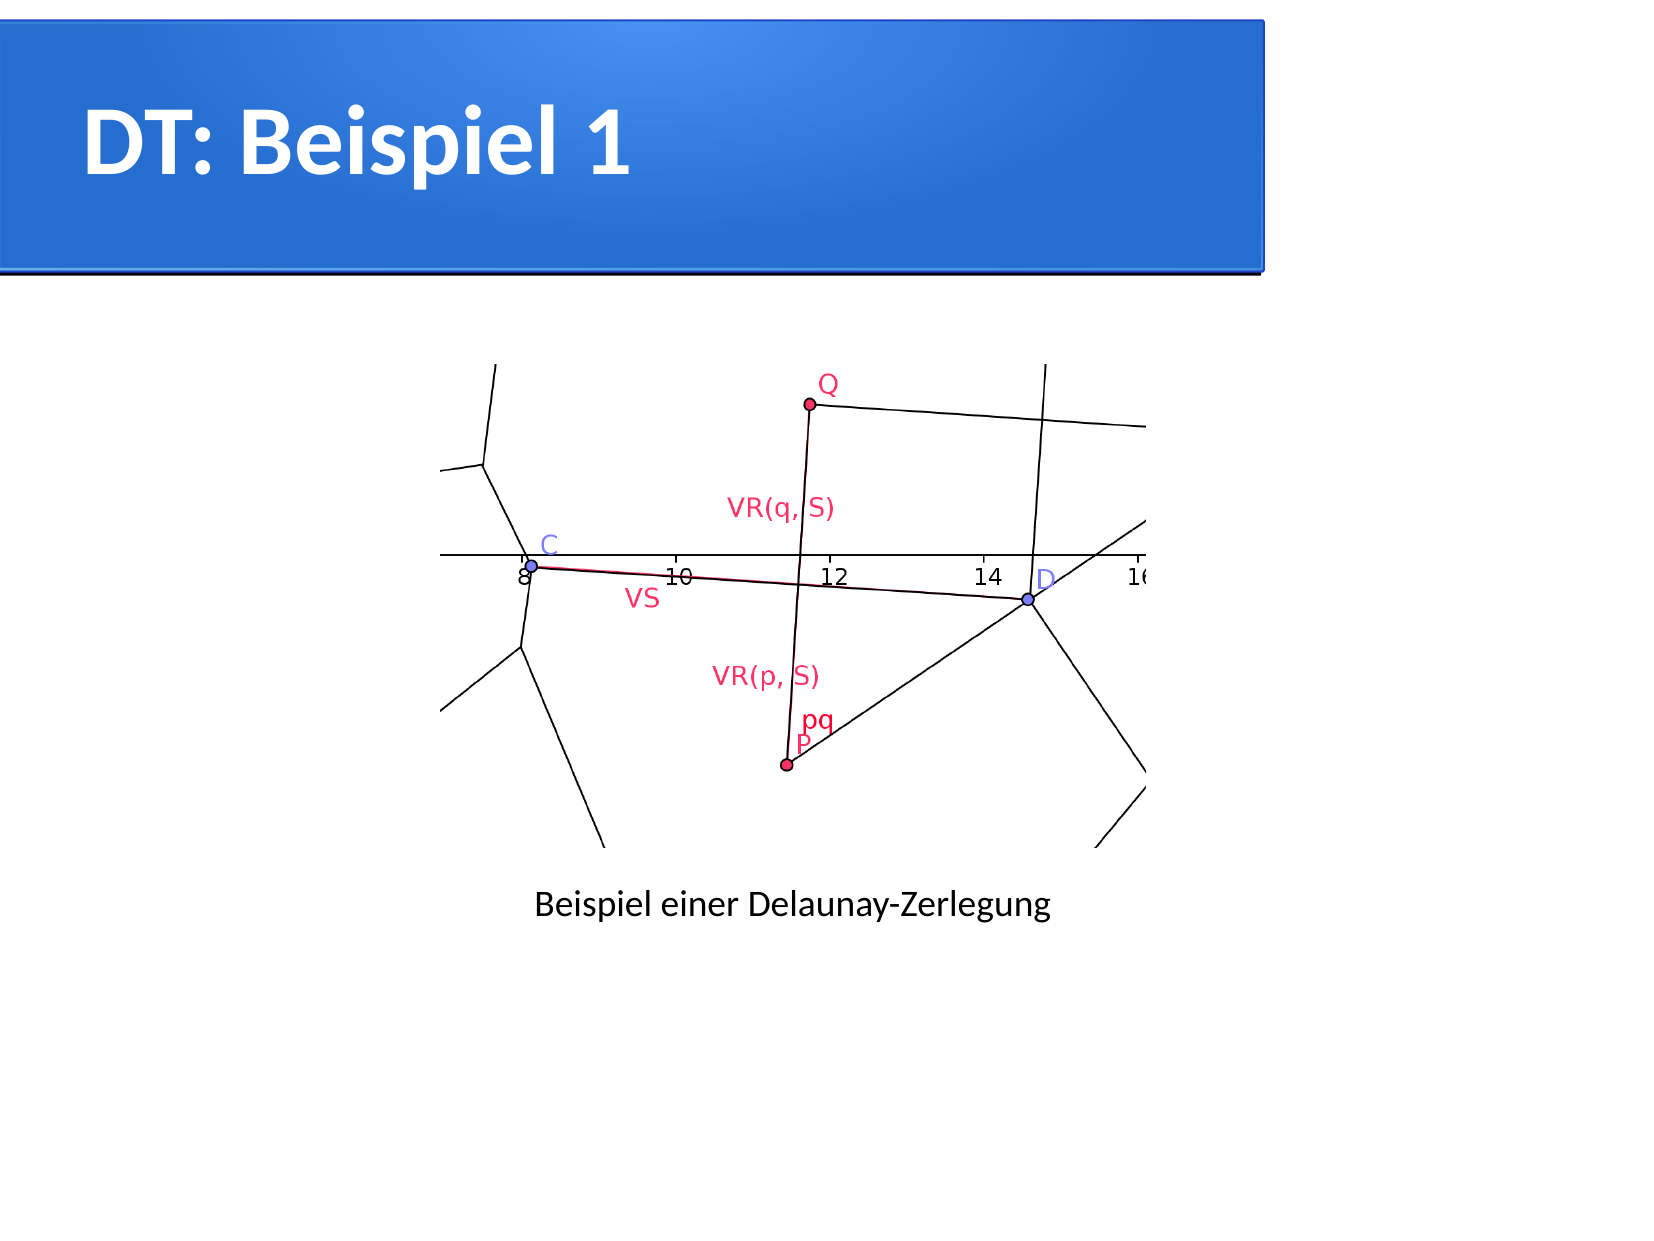

# DT: Beispiel 1
Beispiel einer Delaunay-Zerlegung